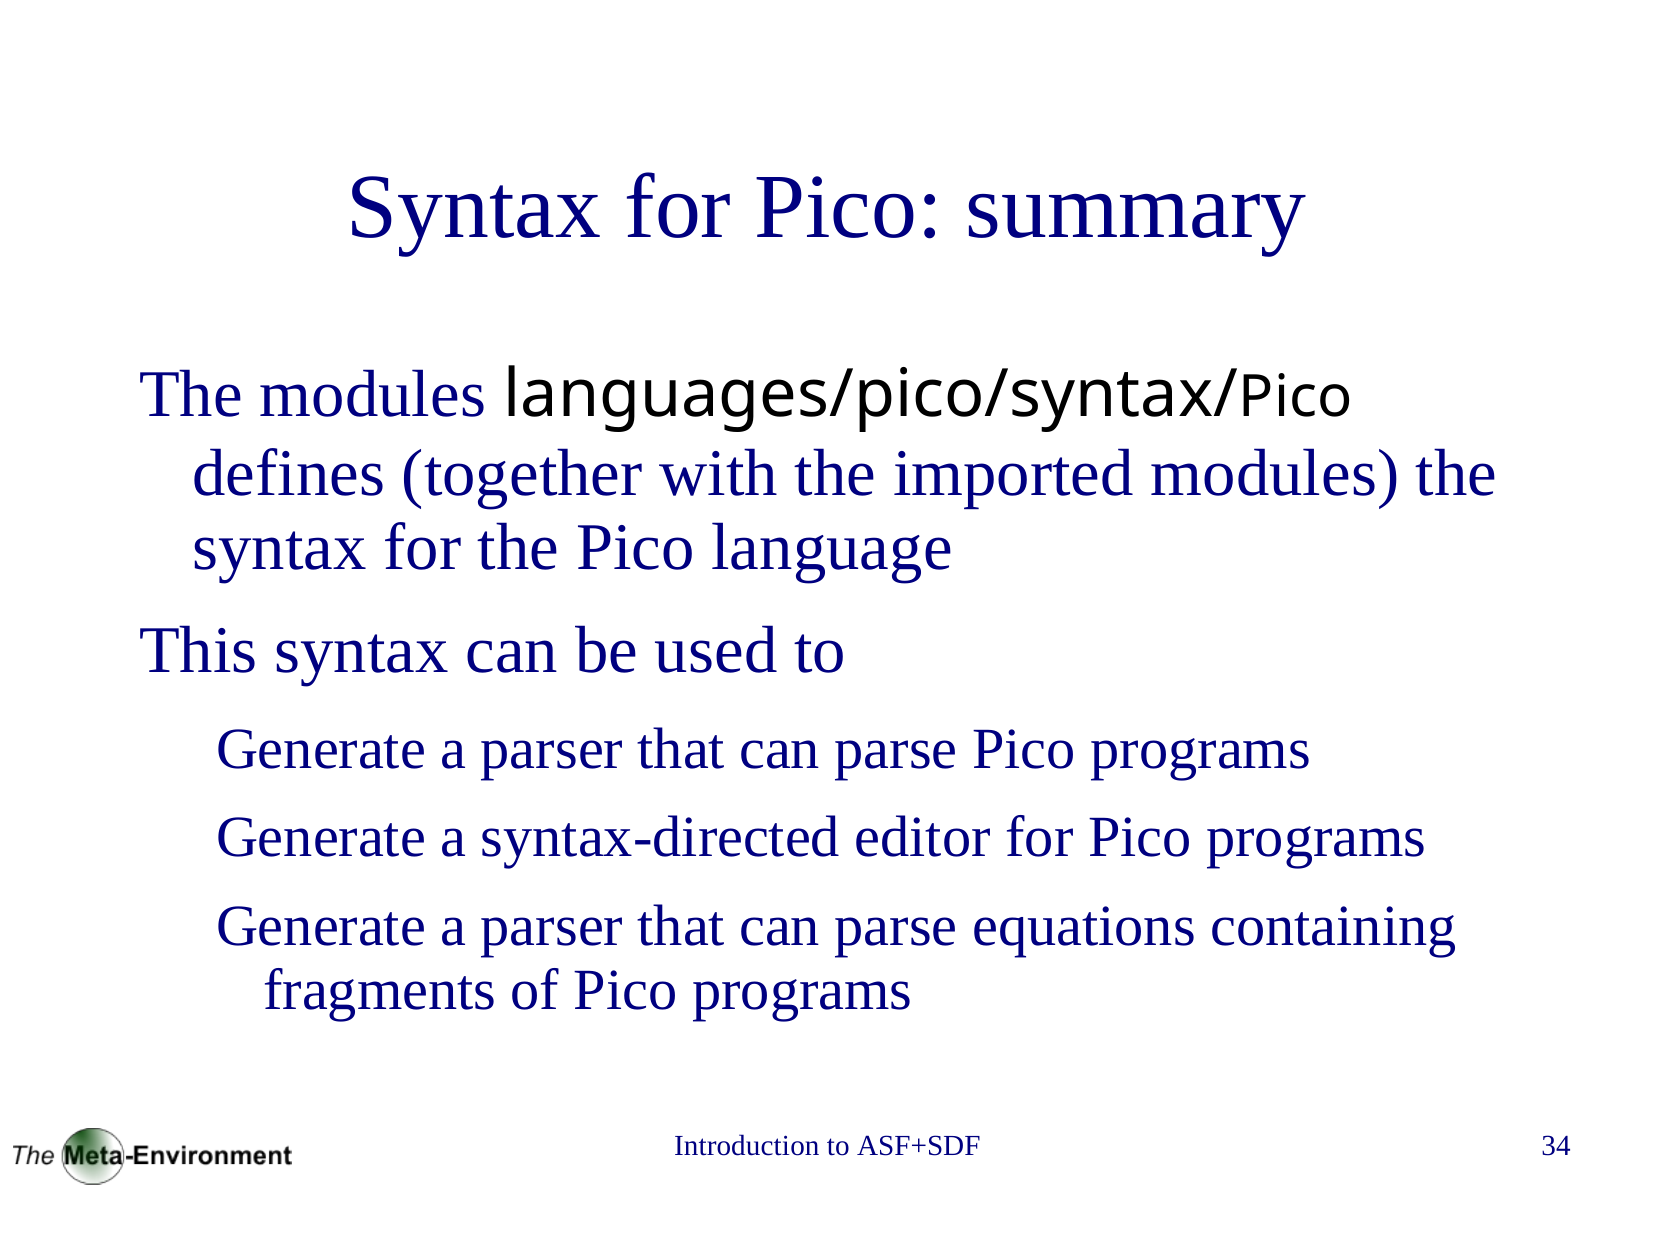

# Syntax for Pico: summary
The modules languages/pico/syntax/Pico defines (together with the imported modules) the syntax for the Pico language
This syntax can be used to
Generate a parser that can parse Pico programs
Generate a syntax-directed editor for Pico programs
Generate a parser that can parse equations containing fragments of Pico programs
34